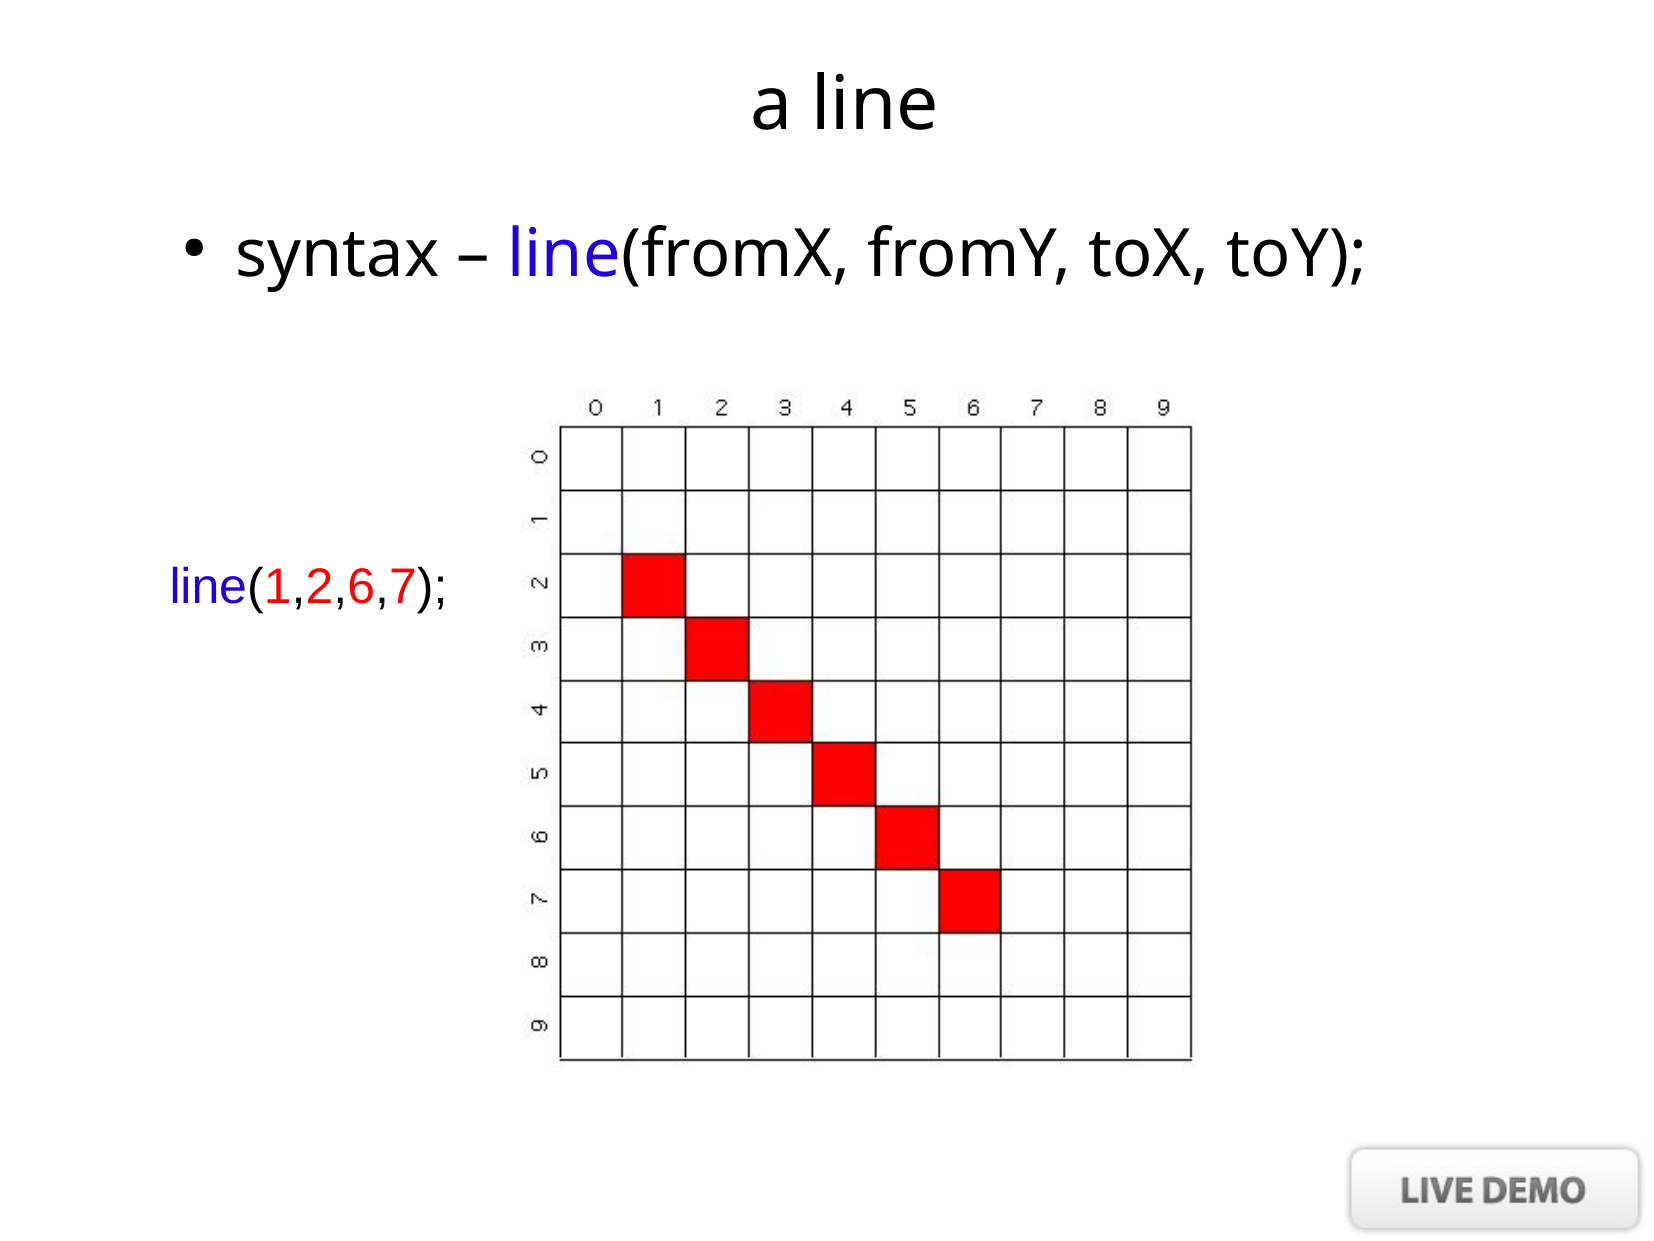

# a line
syntax – line(fromX, fromY, toX, toY);
line(1,2,6,7);